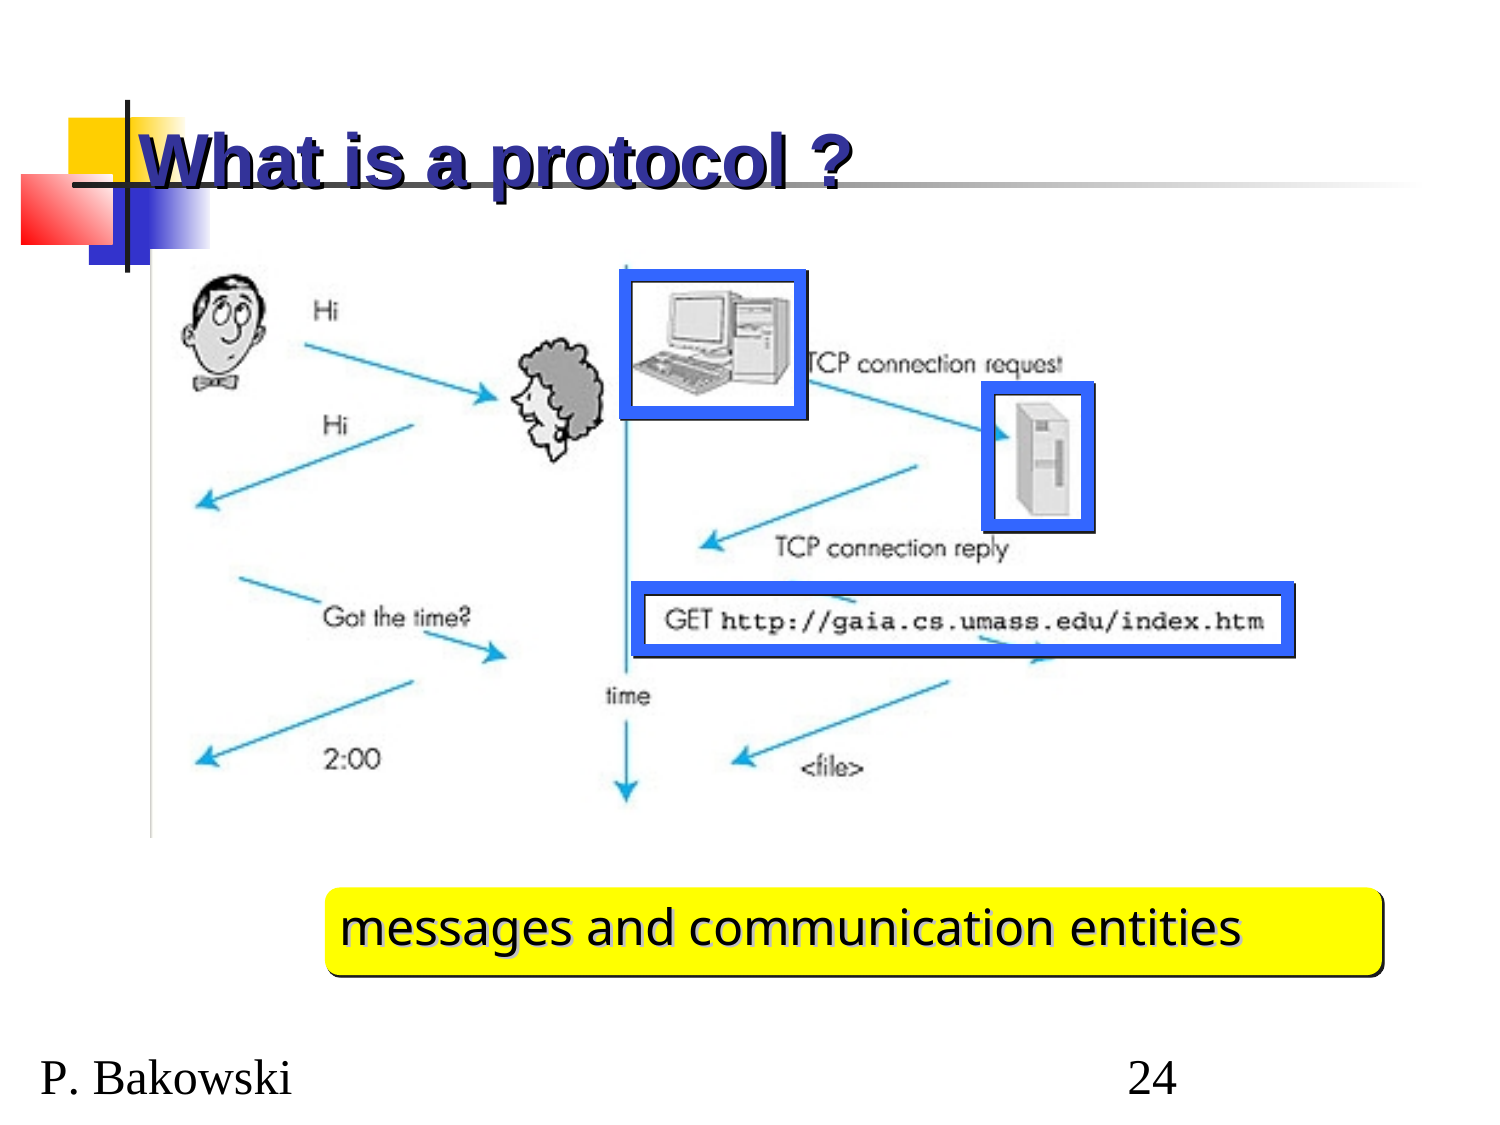

# What is a protocol ?
messages and communication entities
P.Bakowski
24